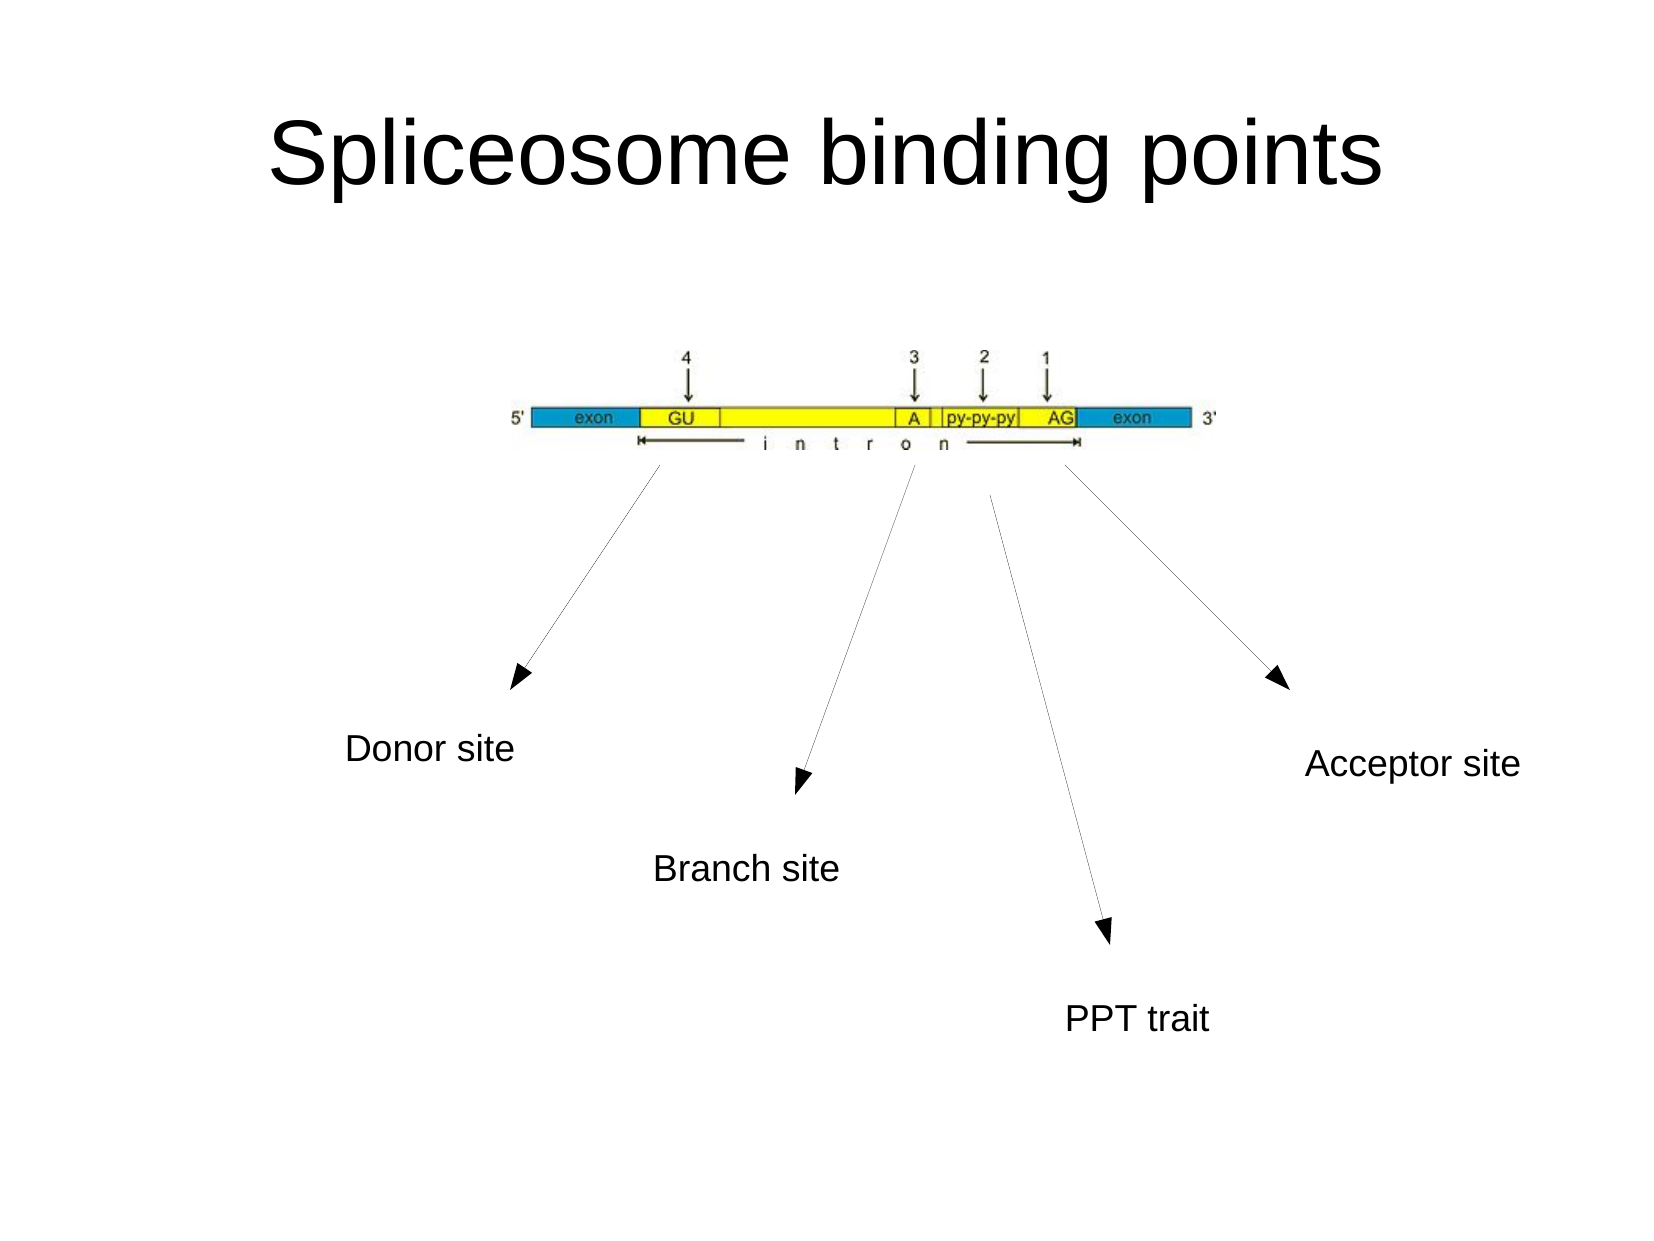

# Spliceosome binding points
Donor site
Acceptor site
Branch site
PPT trait